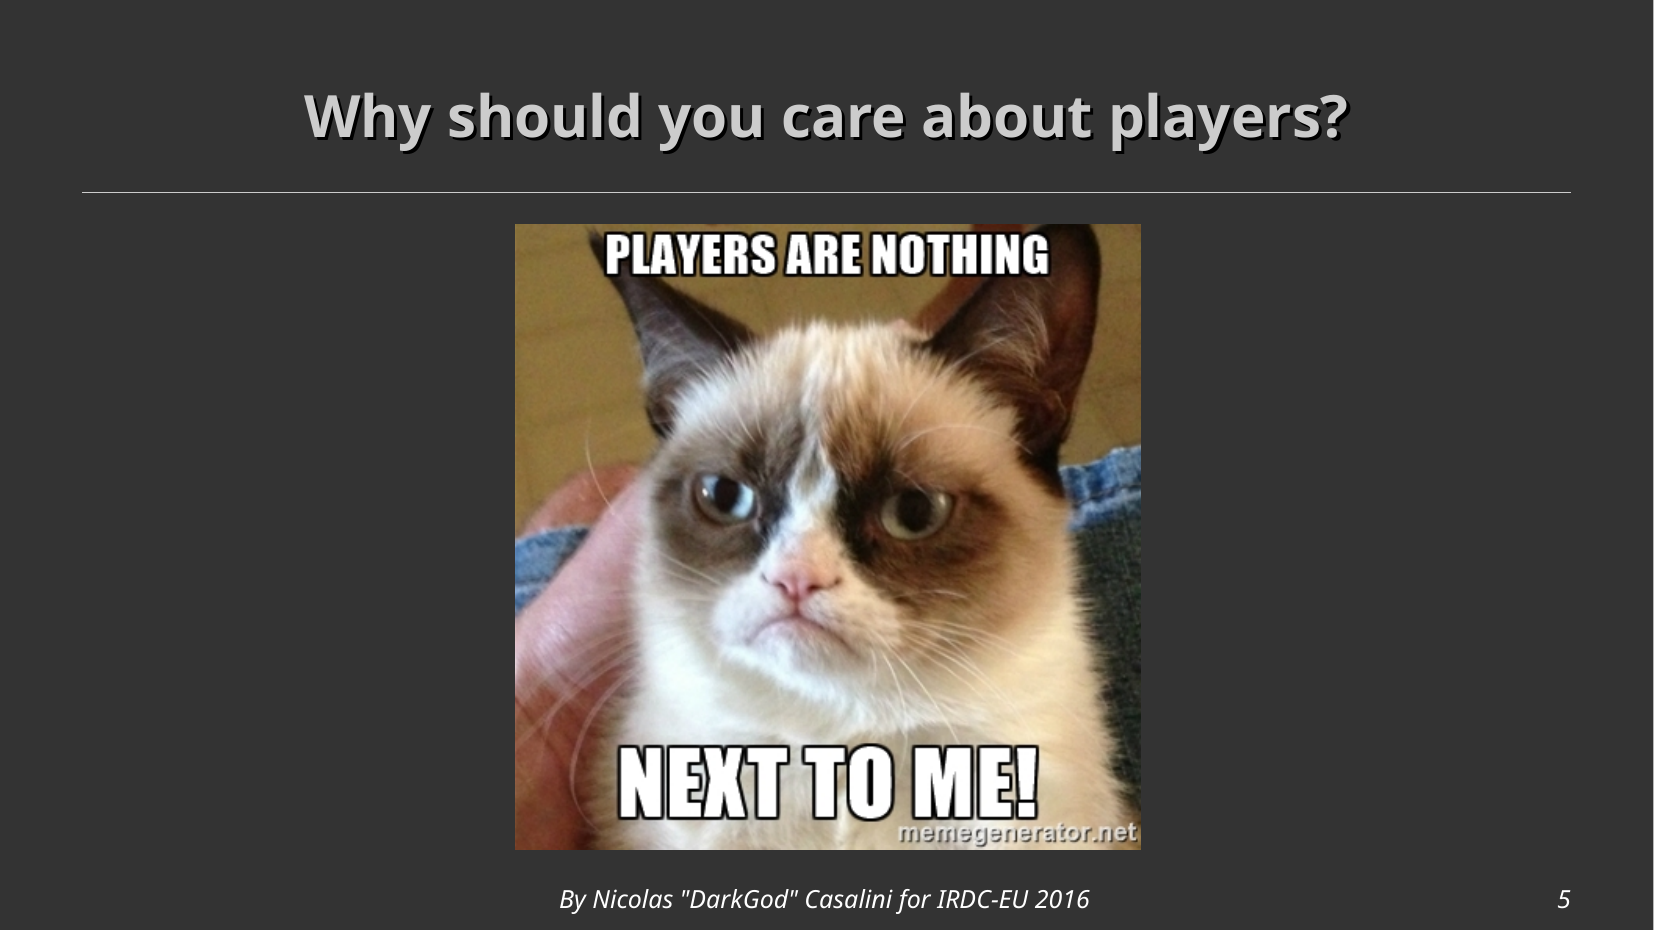

# Why should you care about players?
By Nicolas "DarkGod" Casalini for IRDC-EU 2016
5